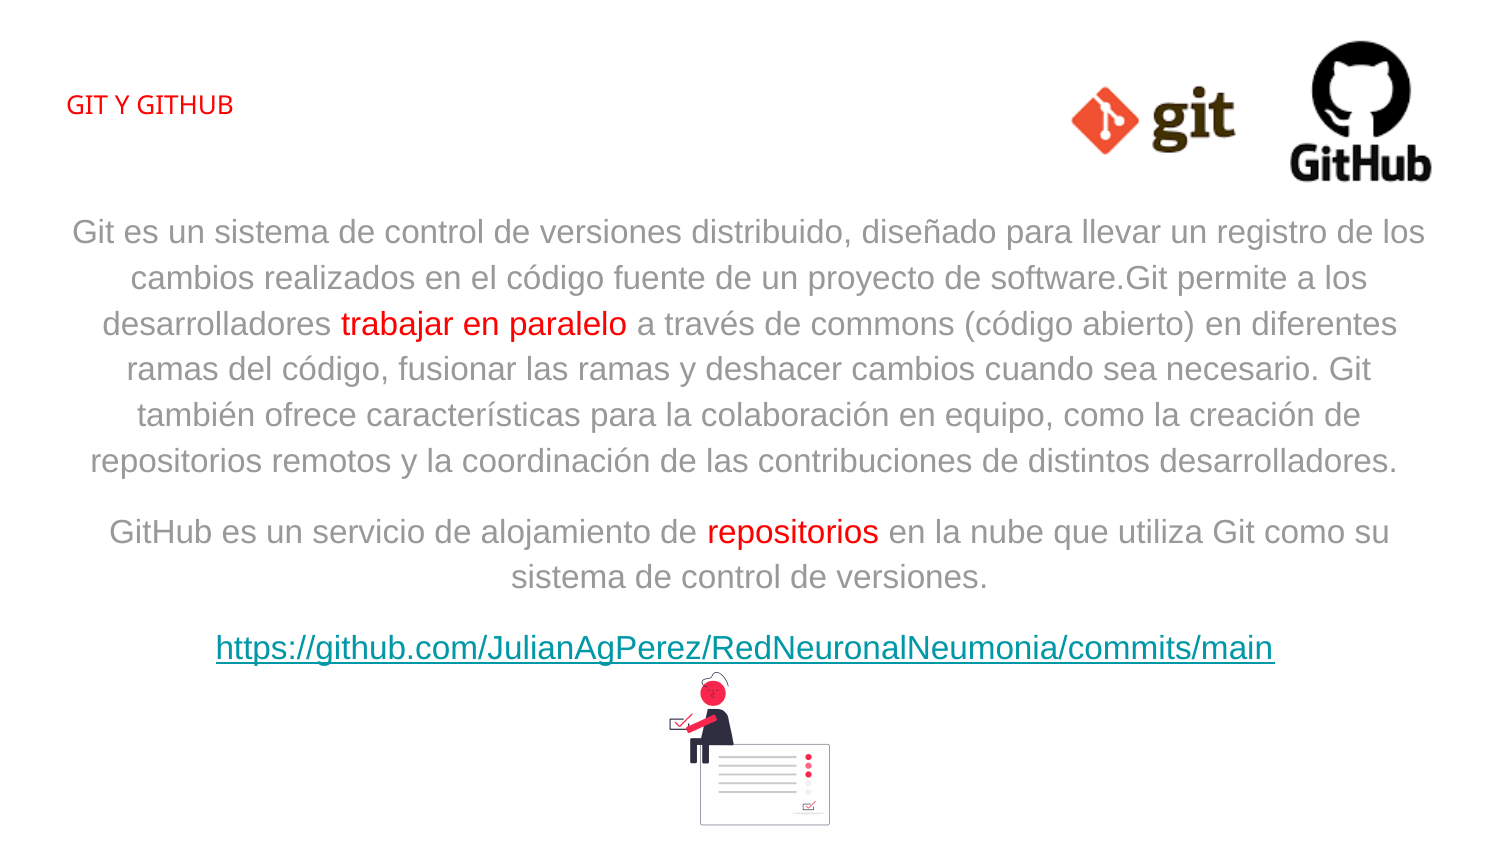

# GIT Y GITHUB
Git es un sistema de control de versiones distribuido, diseñado para llevar un registro de los cambios realizados en el código fuente de un proyecto de software.Git permite a los desarrolladores trabajar en paralelo a través de commons (código abierto) en diferentes ramas del código, fusionar las ramas y deshacer cambios cuando sea necesario. Git también ofrece características para la colaboración en equipo, como la creación de repositorios remotos y la coordinación de las contribuciones de distintos desarrolladores.
GitHub es un servicio de alojamiento de repositorios en la nube que utiliza Git como su sistema de control de versiones.
https://github.com/JulianAgPerez/RedNeuronalNeumonia/commits/main